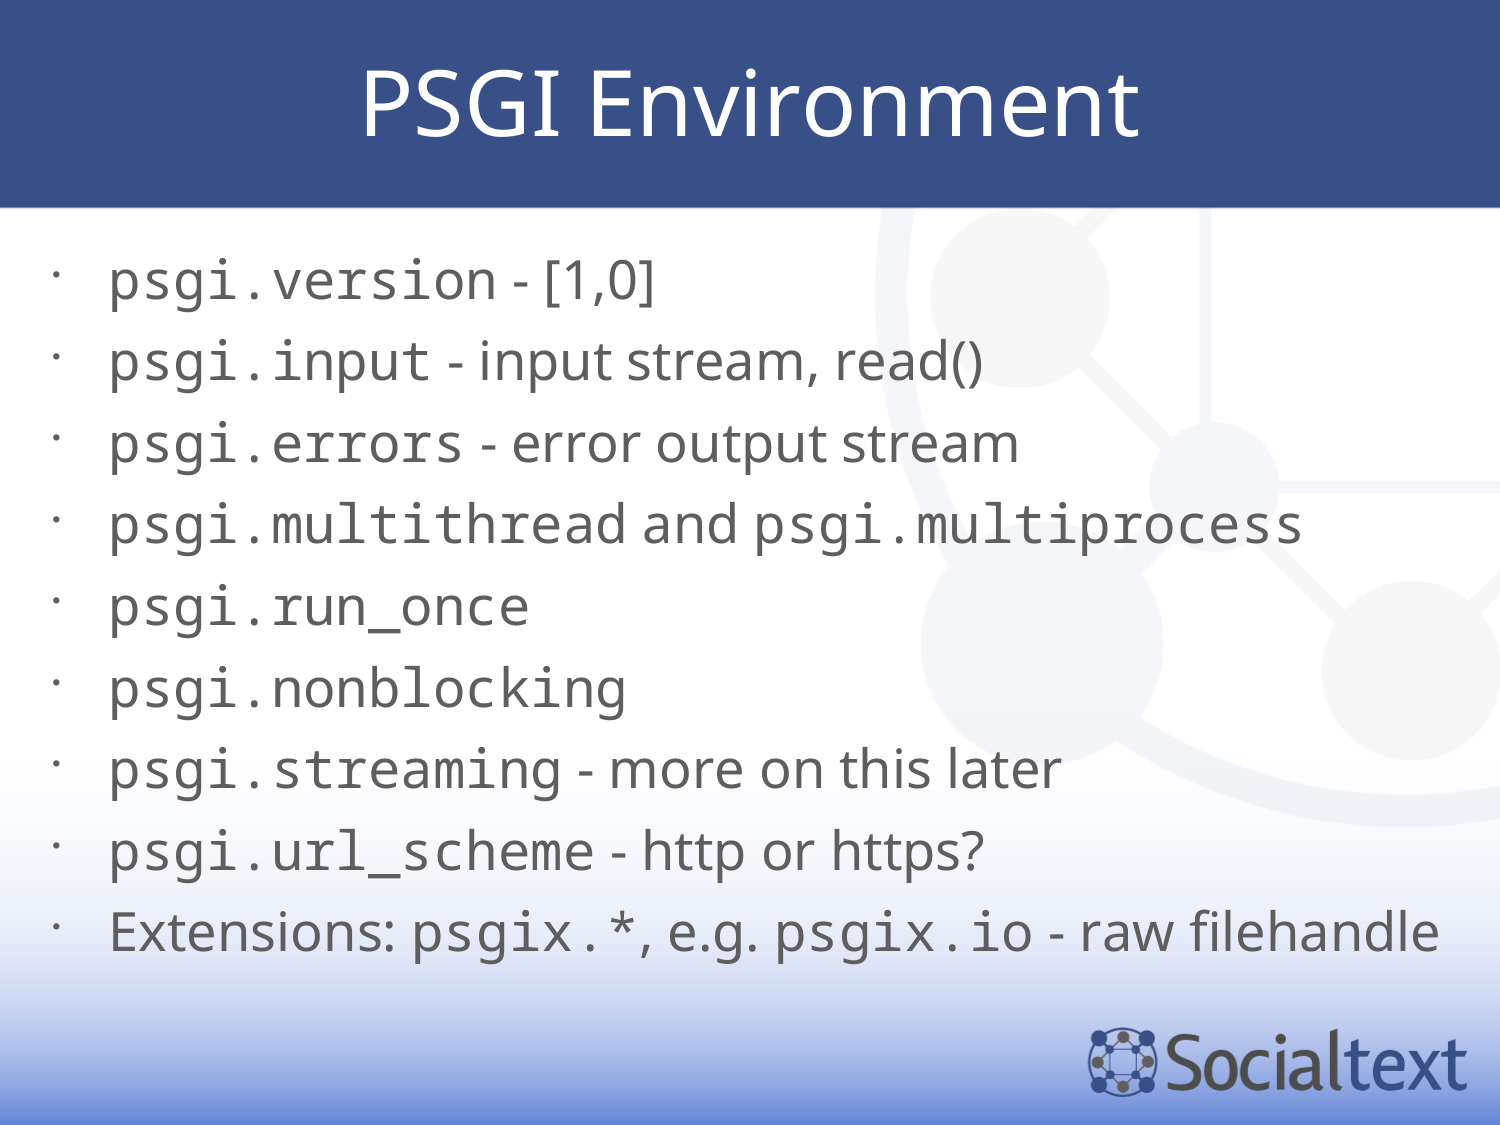

# PSGI Environment
psgi.version - [1,0]
psgi.input - input stream, read()
psgi.errors - error output stream
psgi.multithread and psgi.multiprocess
psgi.run_once
psgi.nonblocking
psgi.streaming - more on this later
psgi.url_scheme - http or https?
Extensions: psgix.*, e.g. psgix.io - raw filehandle